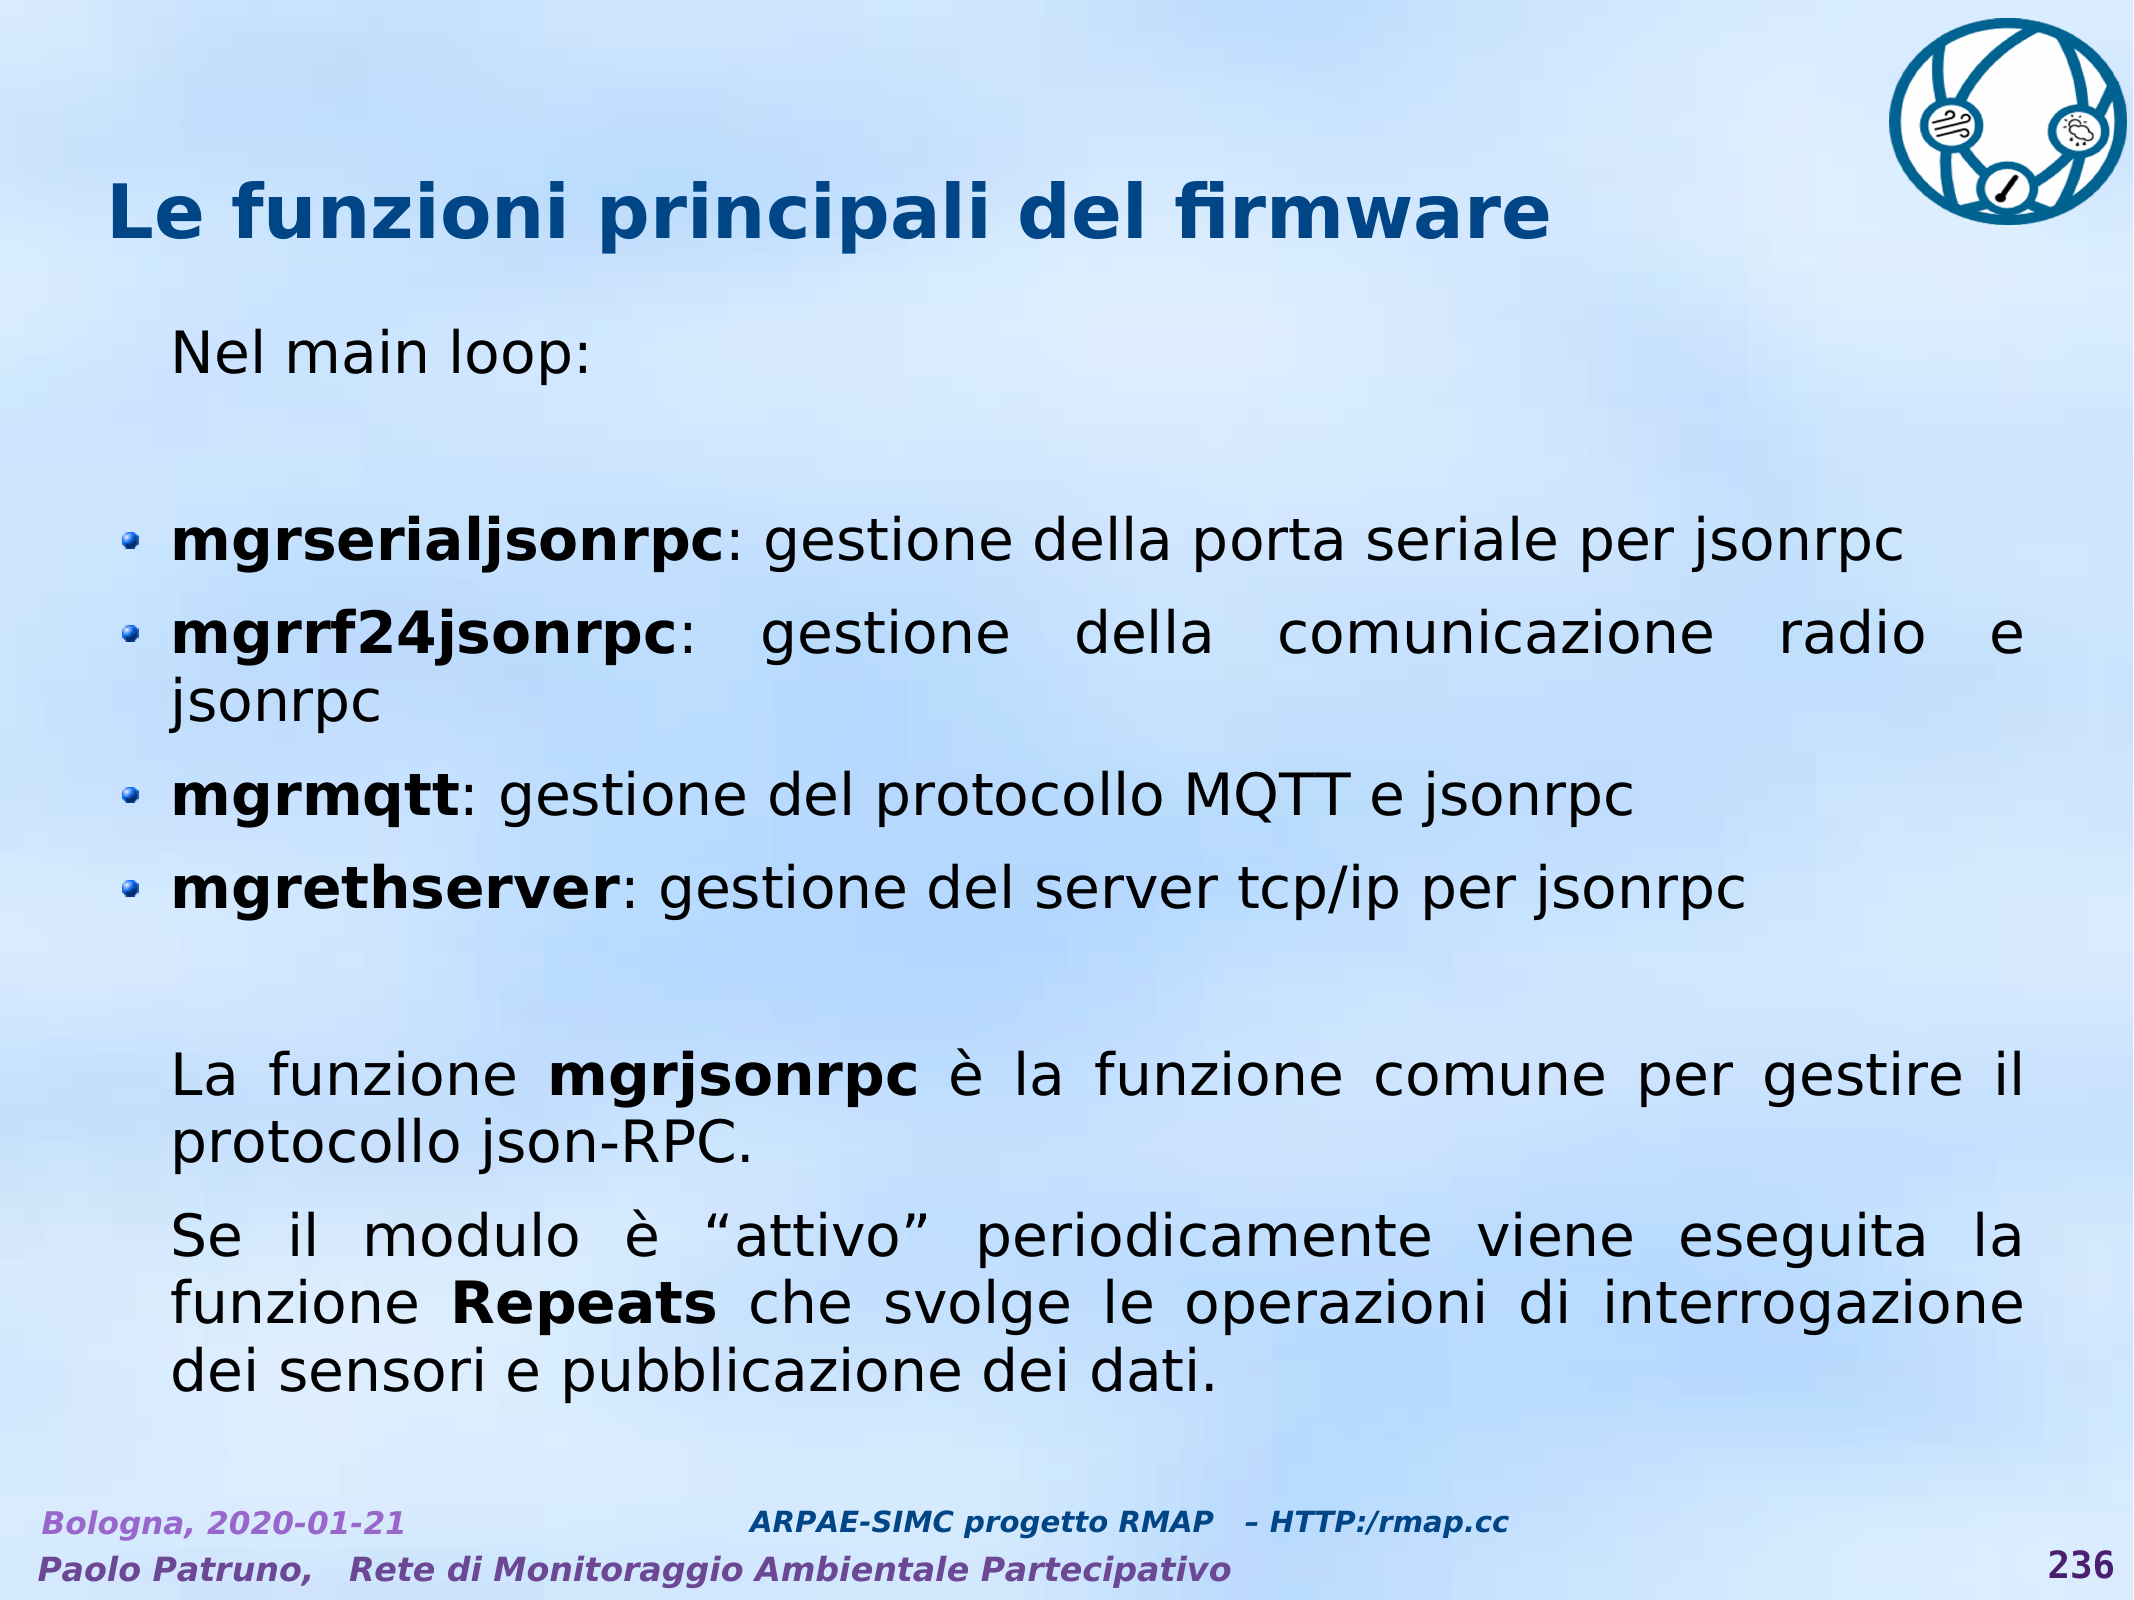

# Le funzioni principali del firmware
Nel main loop:
mgrserialjsonrpc: gestione della porta seriale per jsonrpc
mgrrf24jsonrpc: gestione della comunicazione radio e jsonrpc
mgrmqtt: gestione del protocollo MQTT e jsonrpc
mgrethserver: gestione del server tcp/ip per jsonrpc
La funzione mgrjsonrpc è la funzione comune per gestire il protocollo json-RPC.
Se il modulo è “attivo” periodicamente viene eseguita la funzione Repeats che svolge le operazioni di interrogazione dei sensori e pubblicazione dei dati.